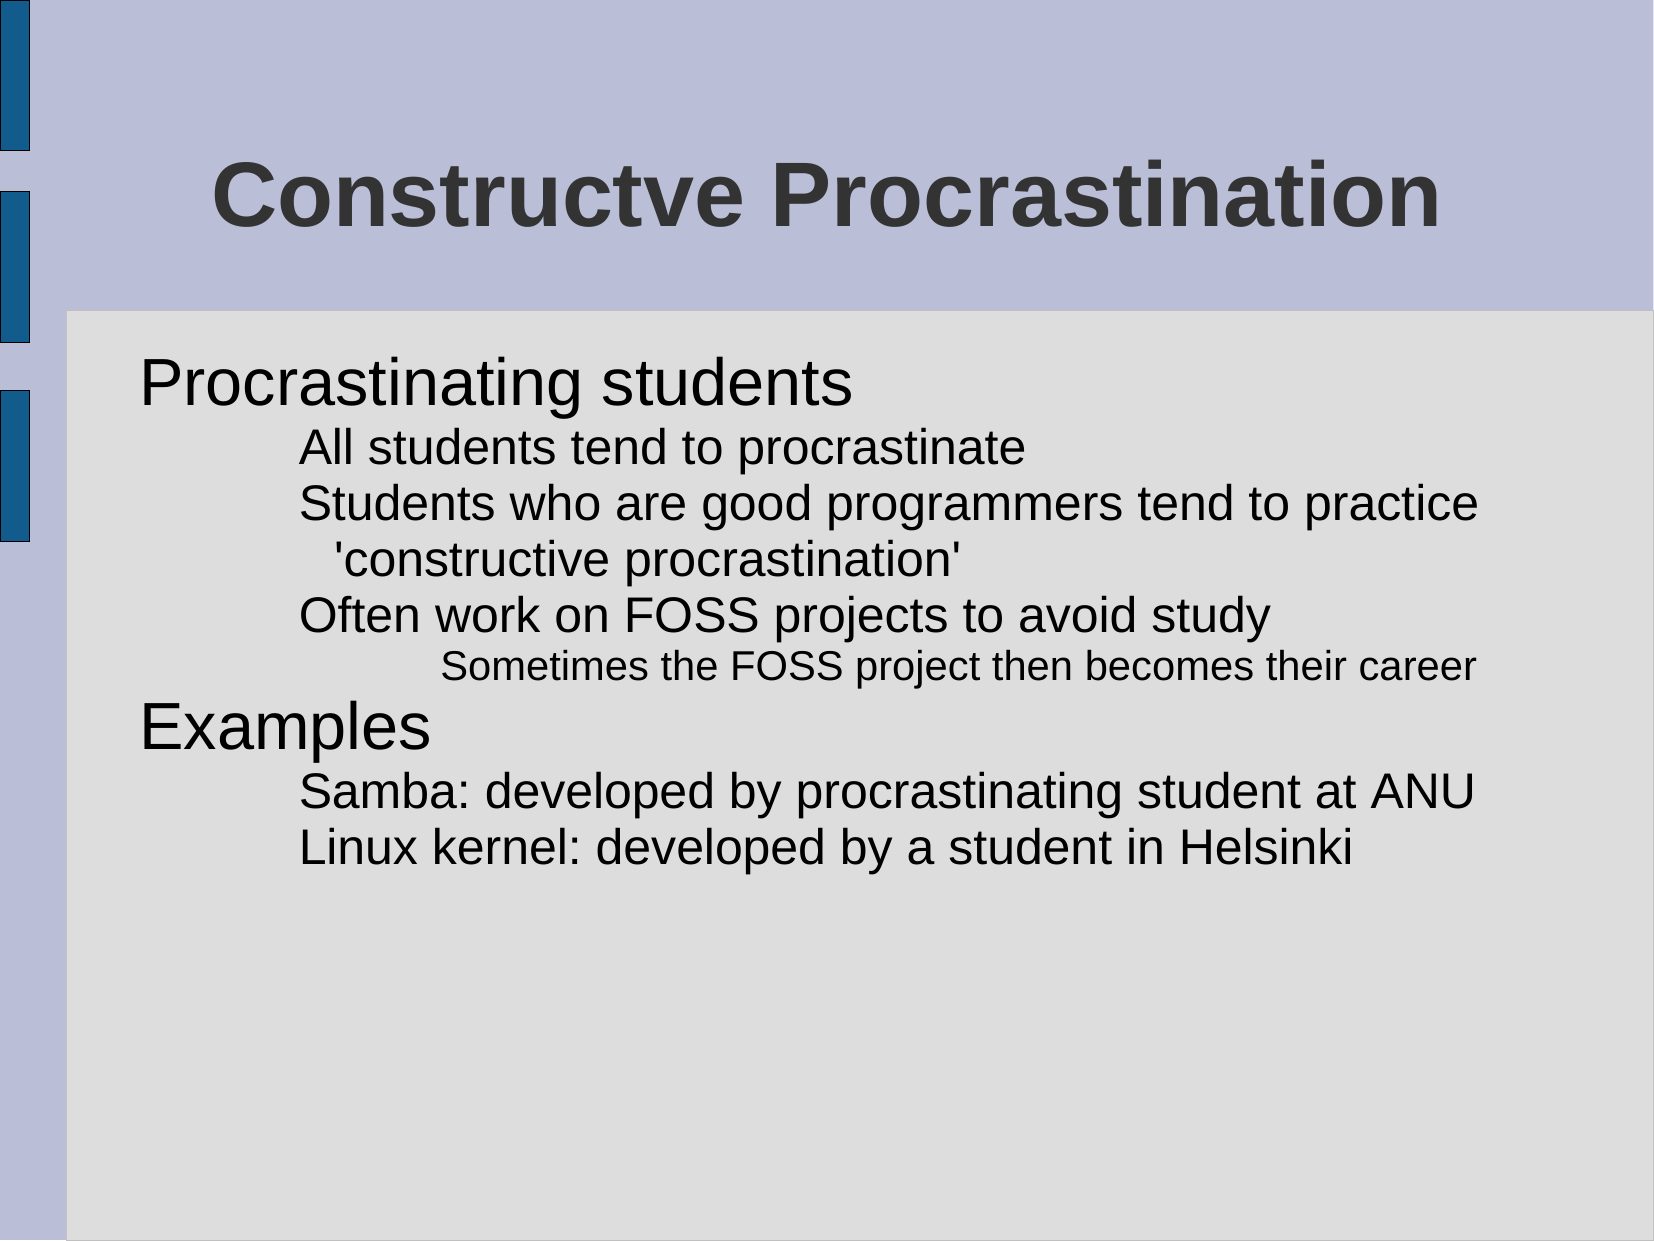

# Constructve Procrastination
Procrastinating students
All students tend to procrastinate
Students who are good programmers tend to practice 'constructive procrastination'
Often work on FOSS projects to avoid study
Sometimes the FOSS project then becomes their career
Examples
Samba: developed by procrastinating student at ANU
Linux kernel: developed by a student in Helsinki